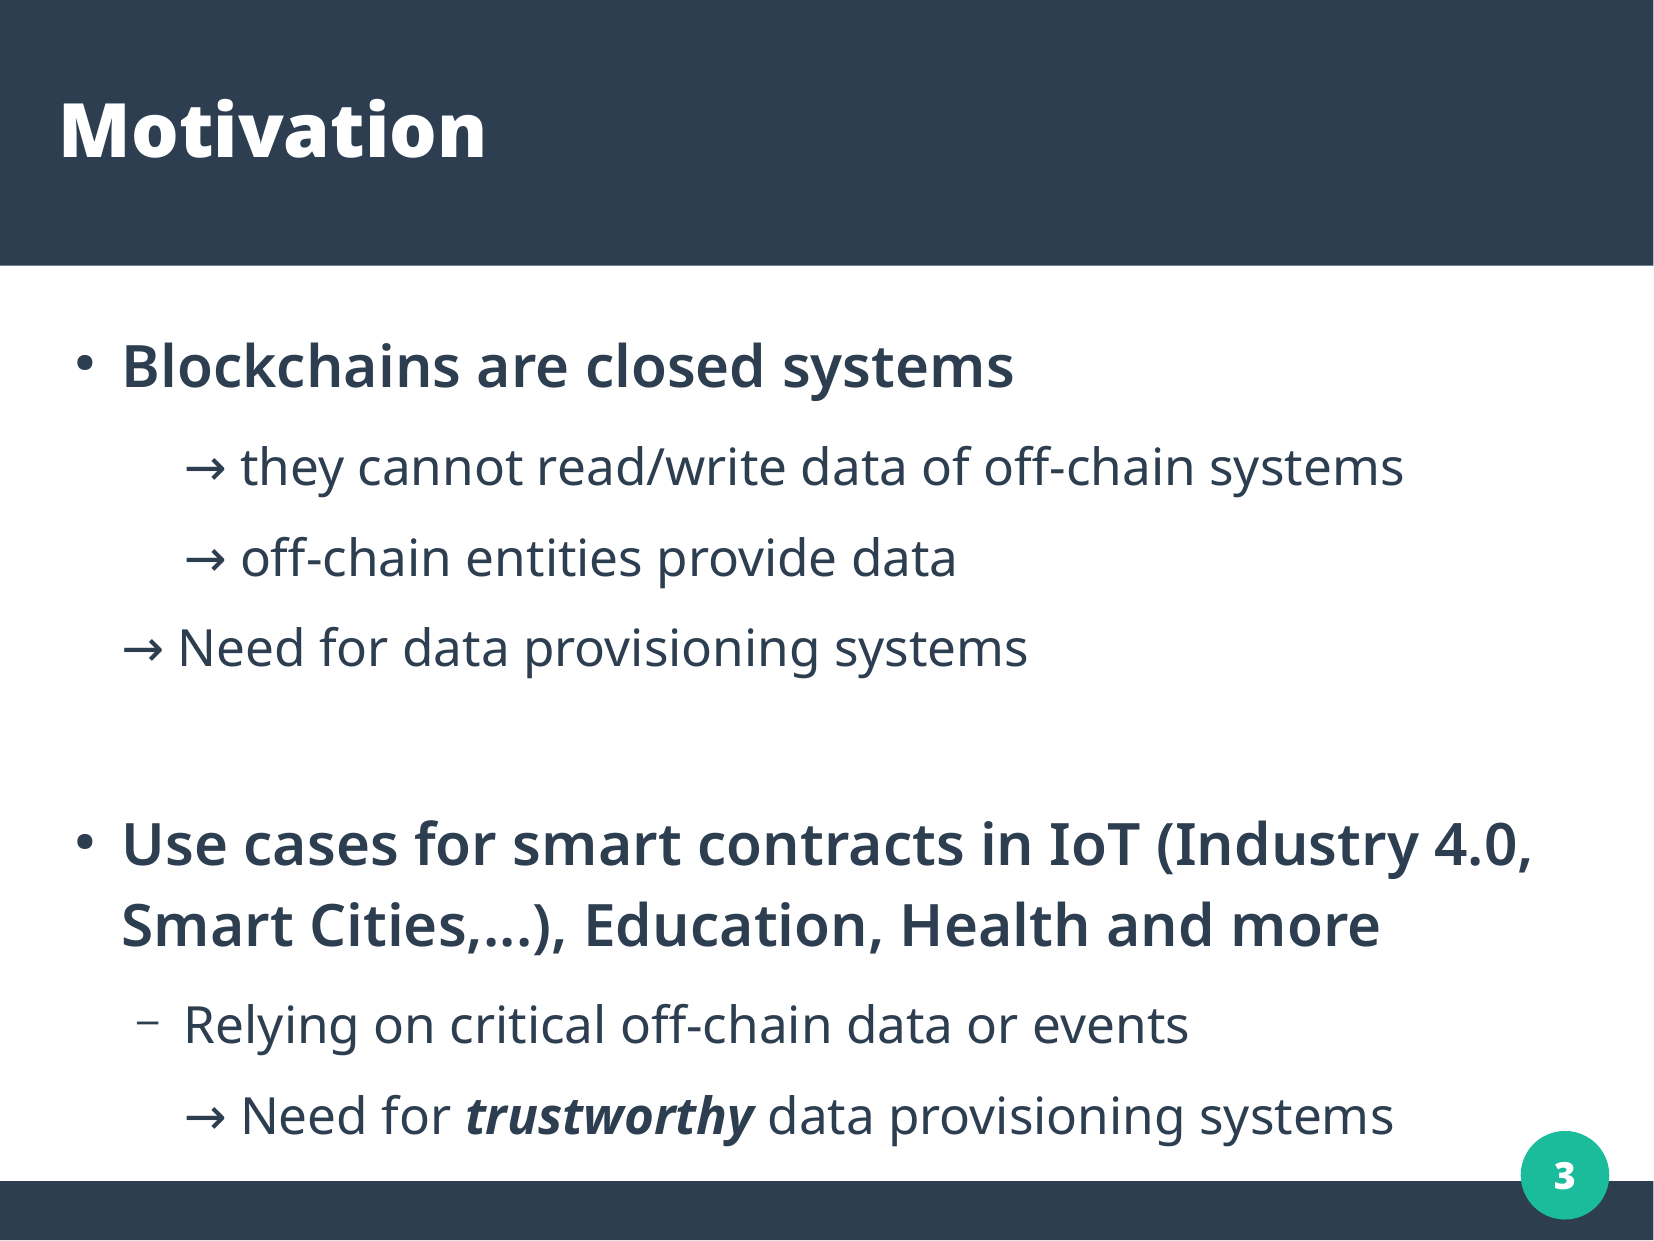

# Motivation
Blockchains are closed systems
→ they cannot read/write data of off-chain systems
→ off-chain entities provide data
→ Need for data provisioning systems
Use cases for smart contracts in IoT (Industry 4.0, Smart Cities,...), Education, Health and more
Relying on critical off-chain data or events
→ Need for trustworthy data provisioning systems
3